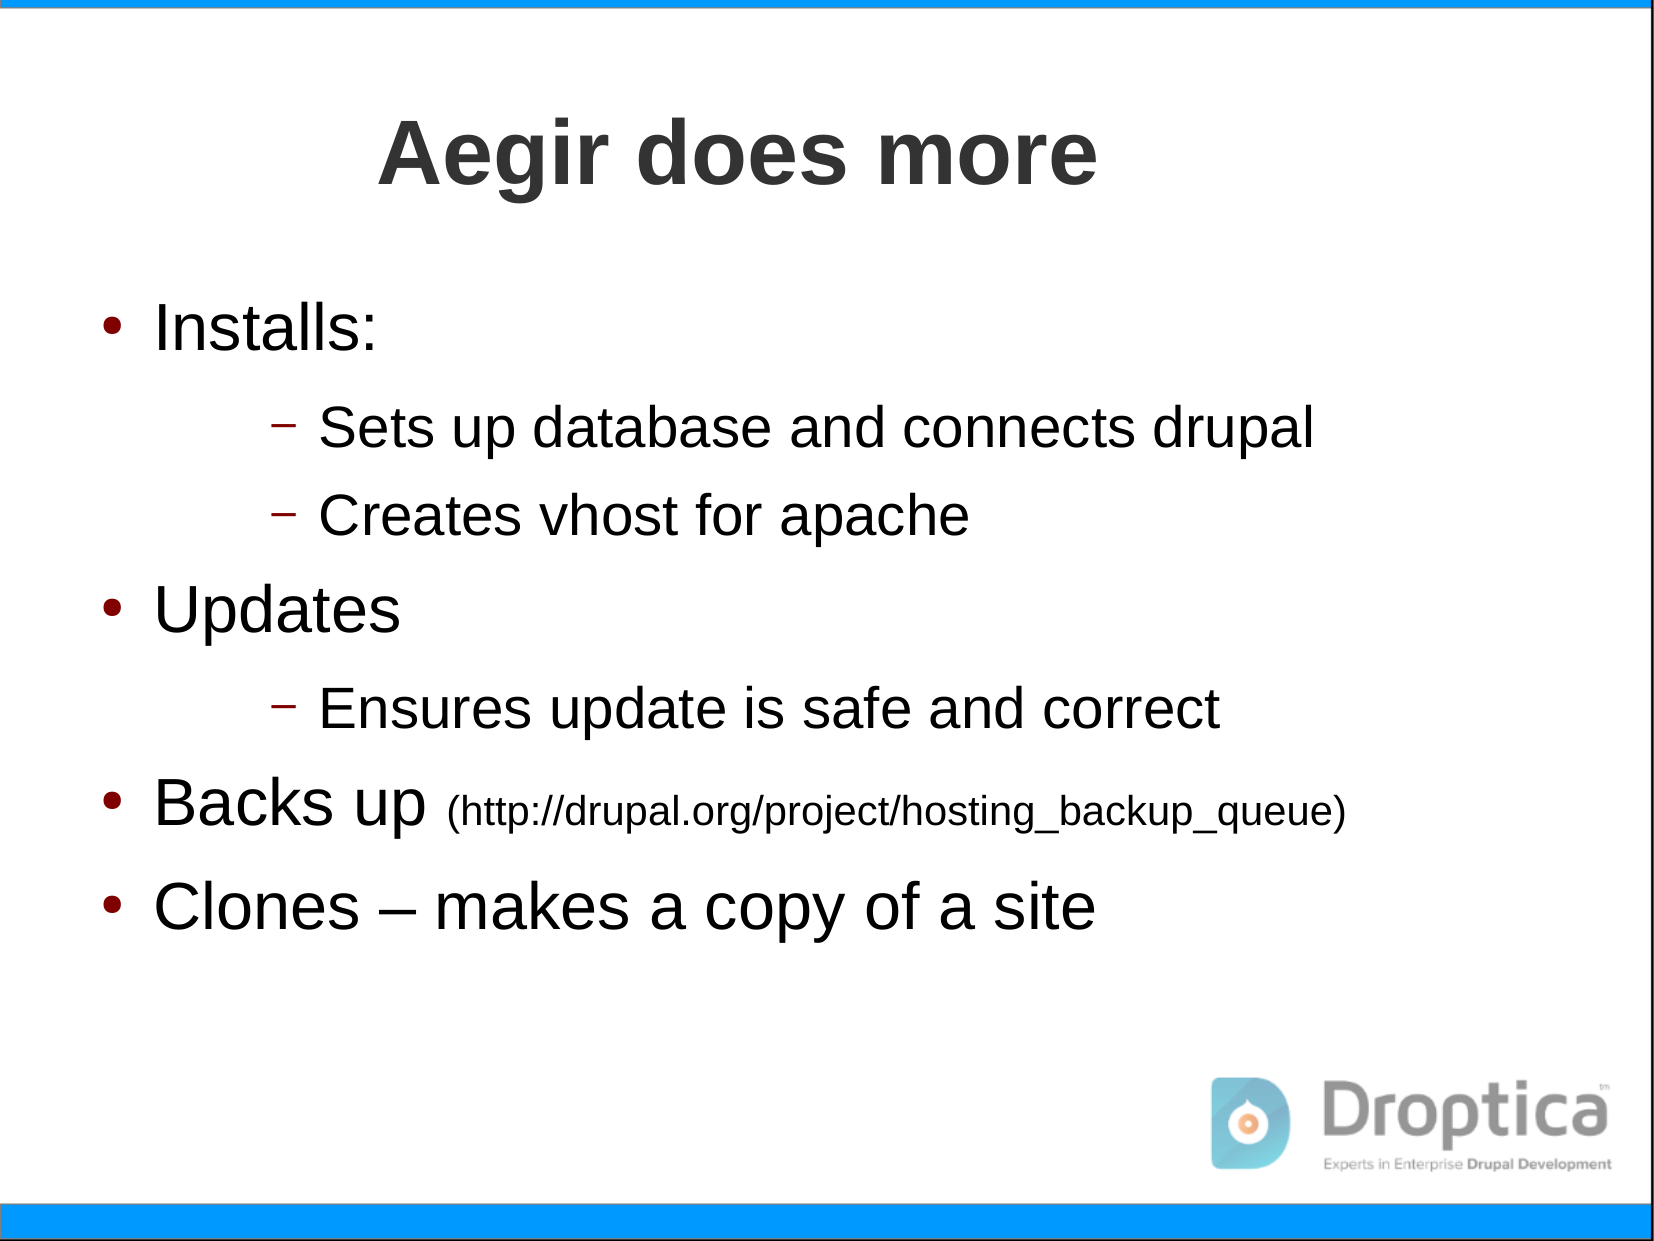

# Aegir does more
Installs:
Sets up database and connects drupal
Creates vhost for apache
Updates
Ensures update is safe and correct
Backs up (http://drupal.org/project/hosting_backup_queue)
Clones – makes a copy of a site